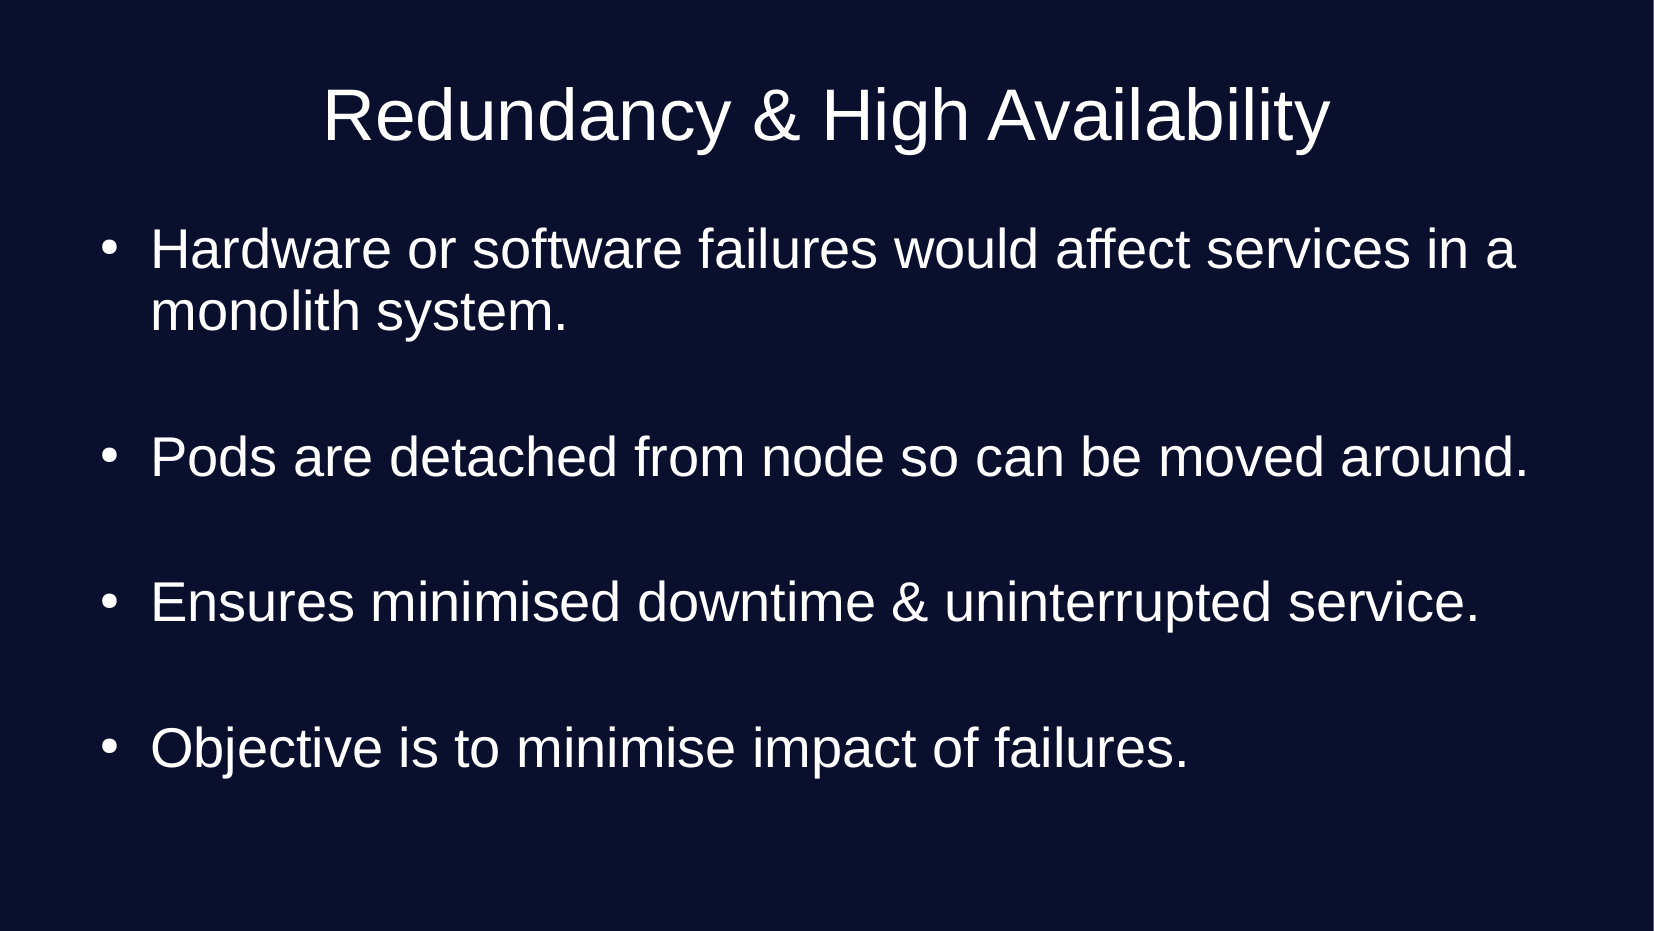

# Redundancy & High Availability
Hardware or software failures would affect services in a monolith system.
Pods are detached from node so can be moved around.
Ensures minimised downtime & uninterrupted service.
Objective is to minimise impact of failures.